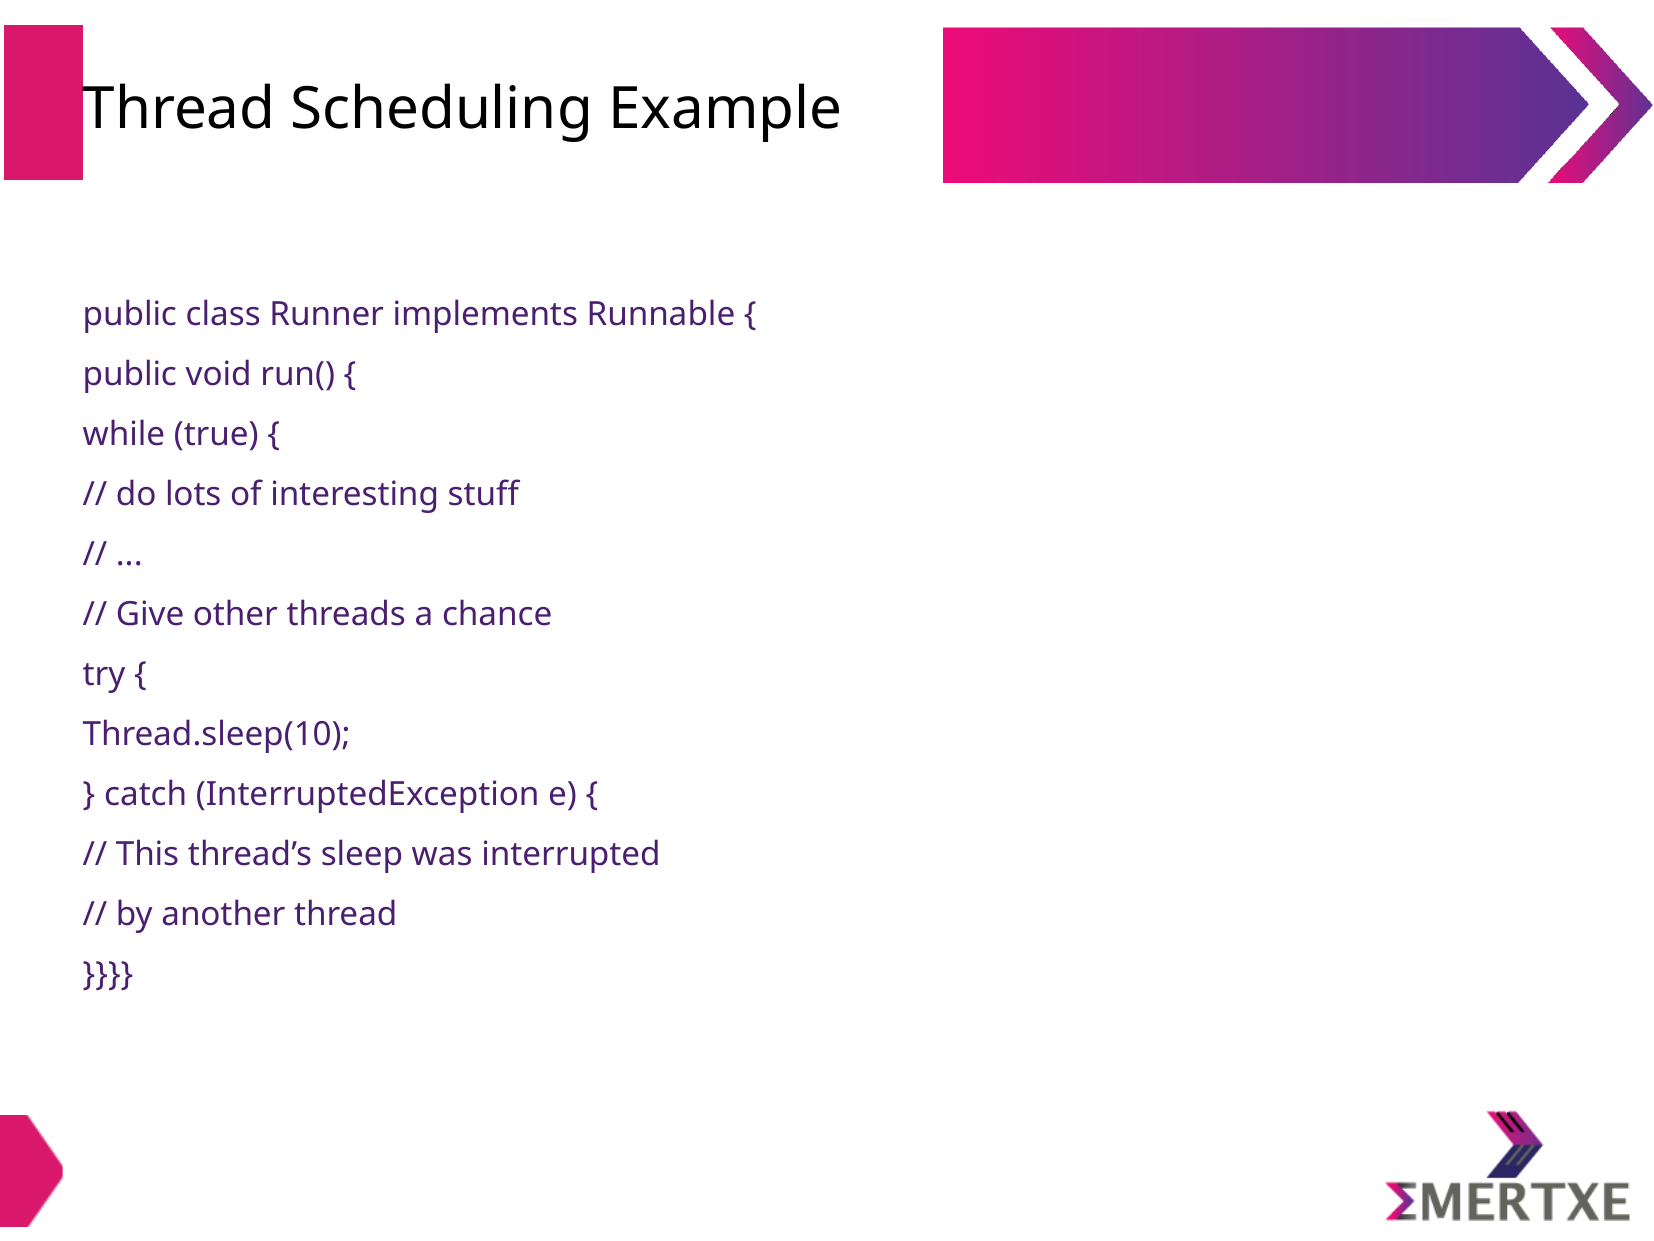

# Thread Scheduling Example
public class Runner implements Runnable {
public void run() {
while (true) {
// do lots of interesting stuff
// ...
// Give other threads a chance
try {
Thread.sleep(10);
} catch (InterruptedException e) {
// This thread’s sleep was interrupted
// by another thread
}}}}